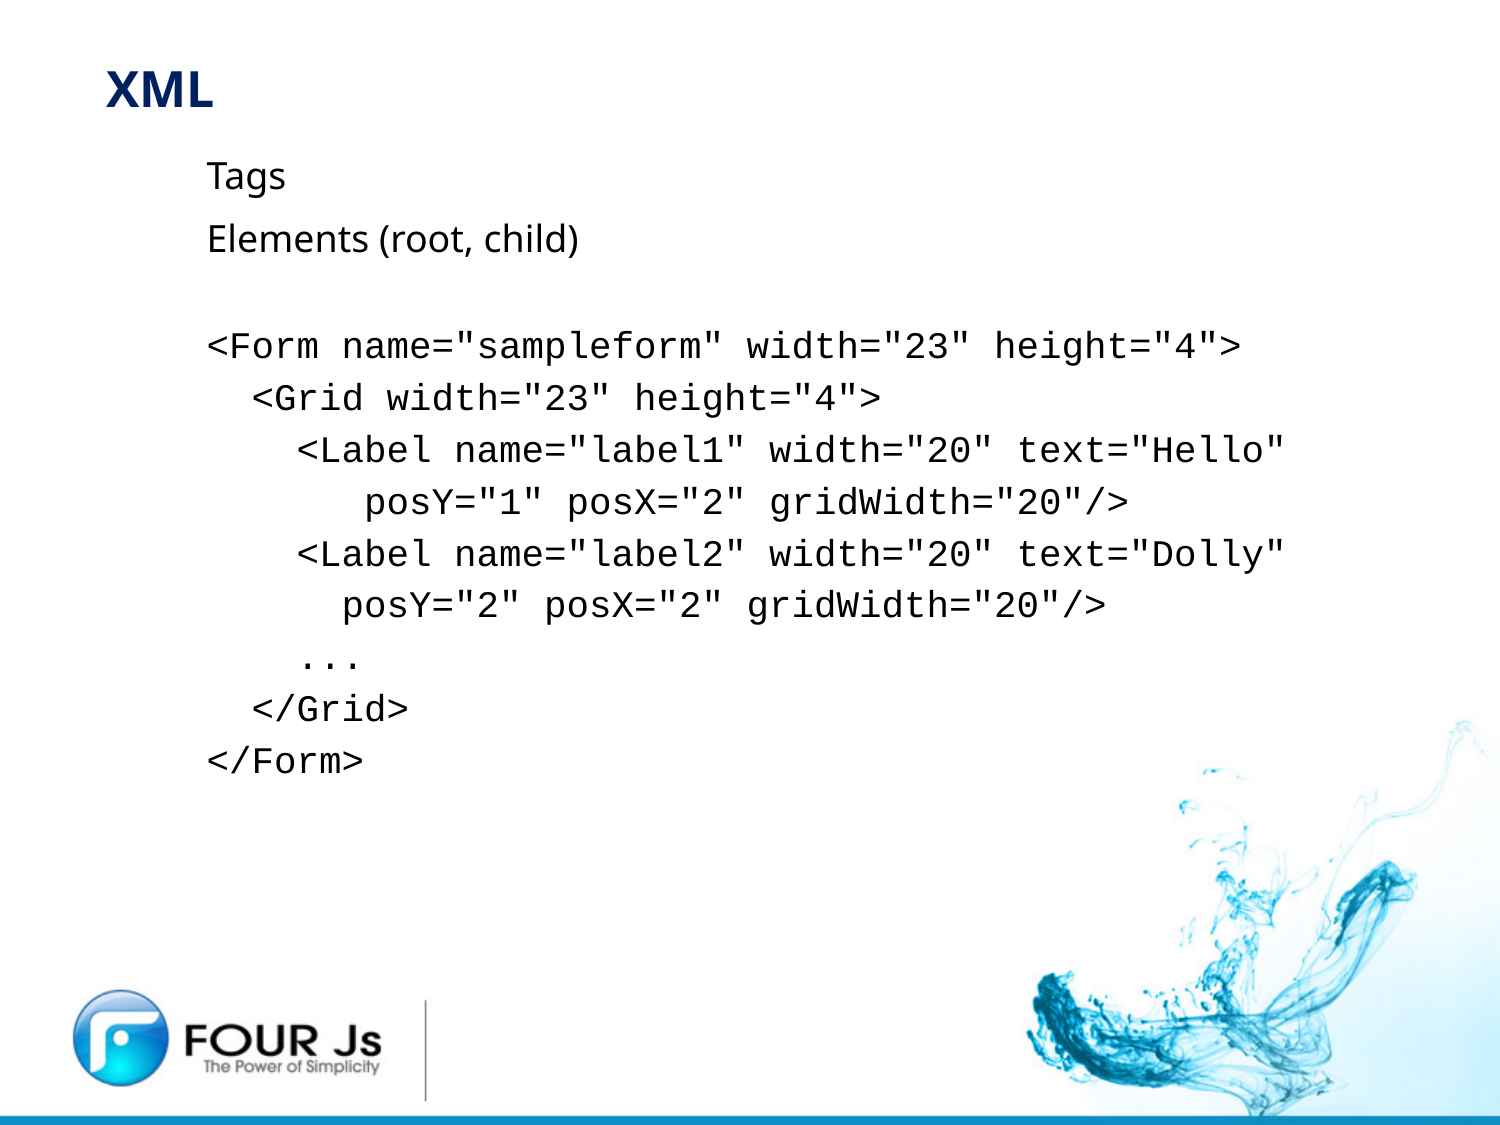

# XML
Tags
Elements (root, child)
<Form name="sampleform" width="23" height="4">
 <Grid width="23" height="4">
 <Label name="label1" width="20" text="Hello"
 posY="1" posX="2" gridWidth="20"/>
 <Label name="label2" width="20" text="Dolly"
 posY="2" posX="2" gridWidth="20"/>
 ...
 </Grid>
</Form>